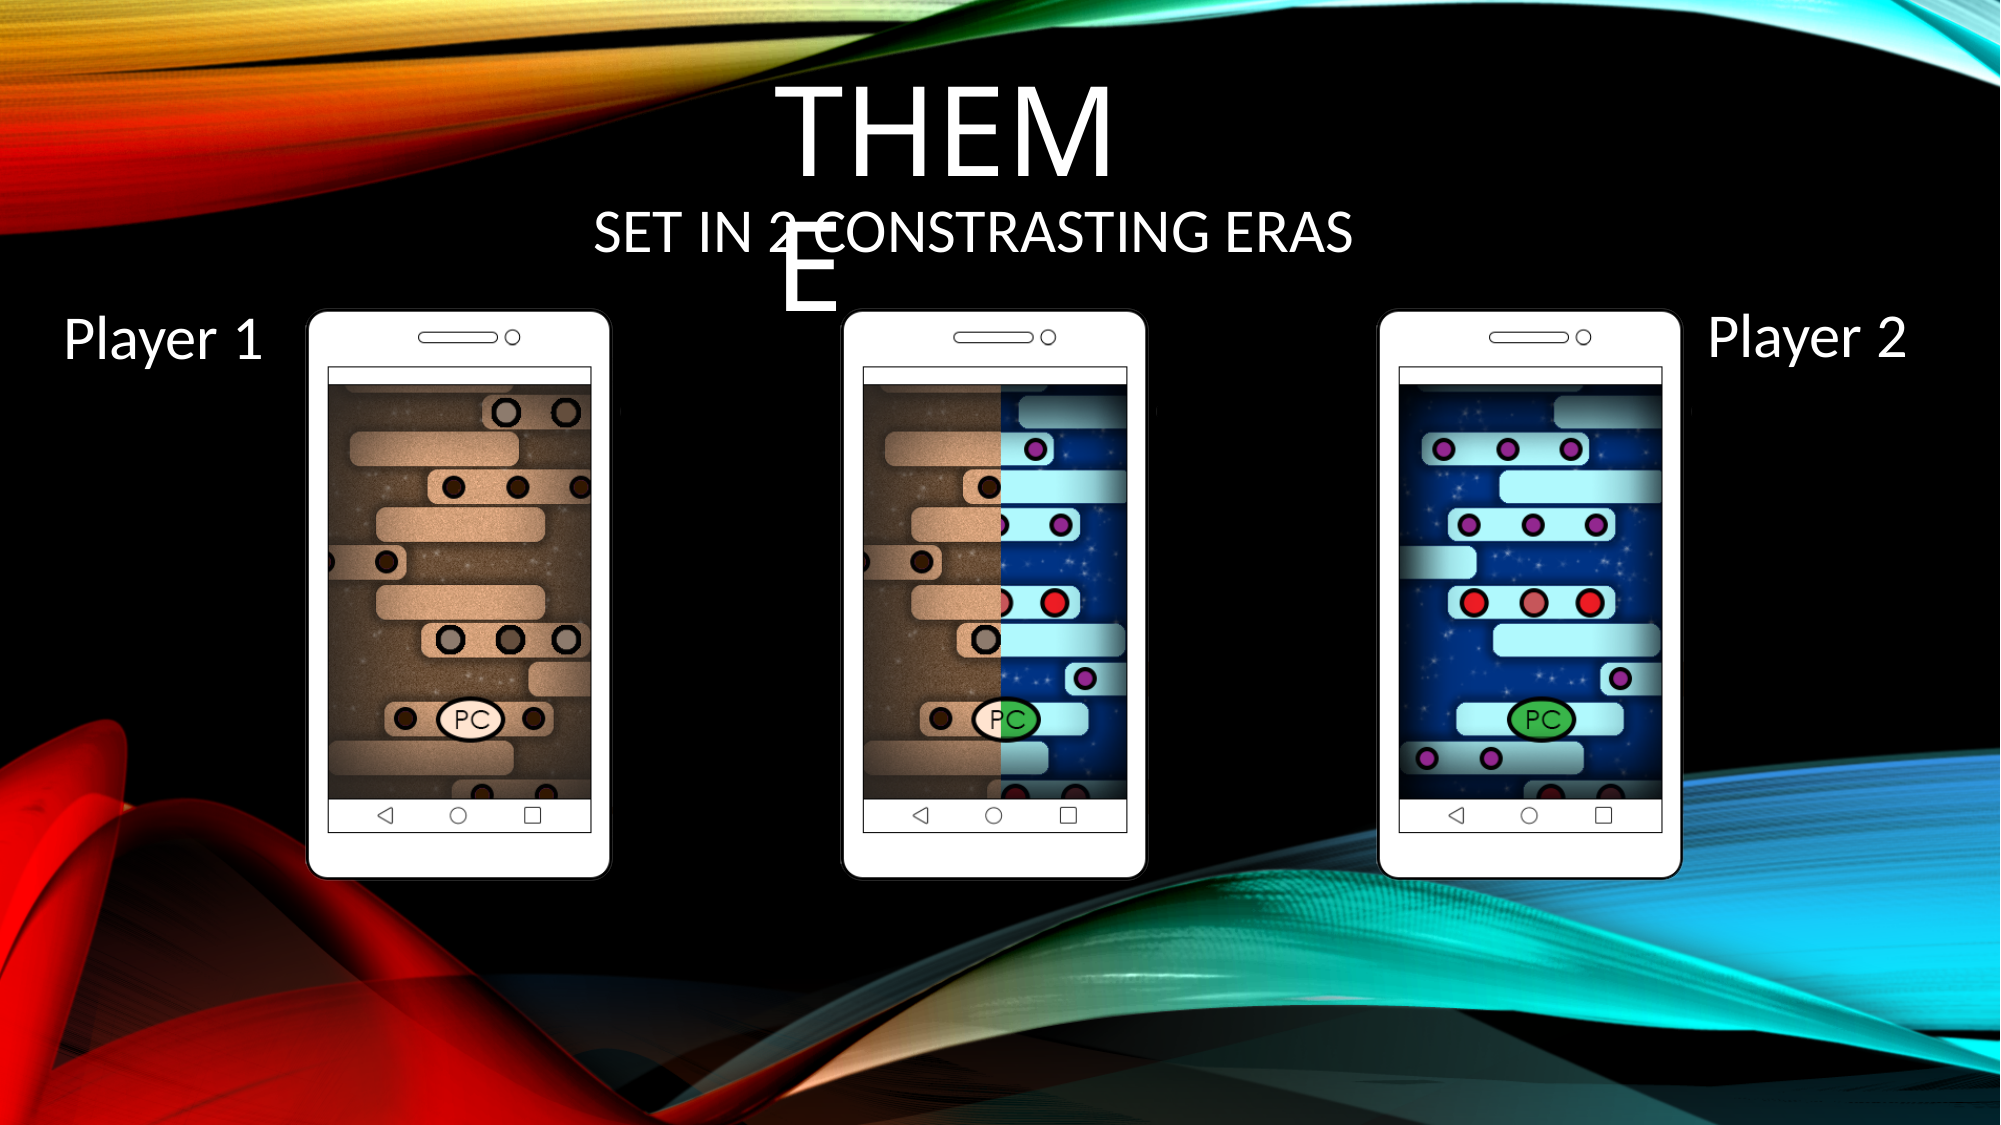

# theme
SET IN 2 CONSTRASTING ERAS
Player 2
Player 1